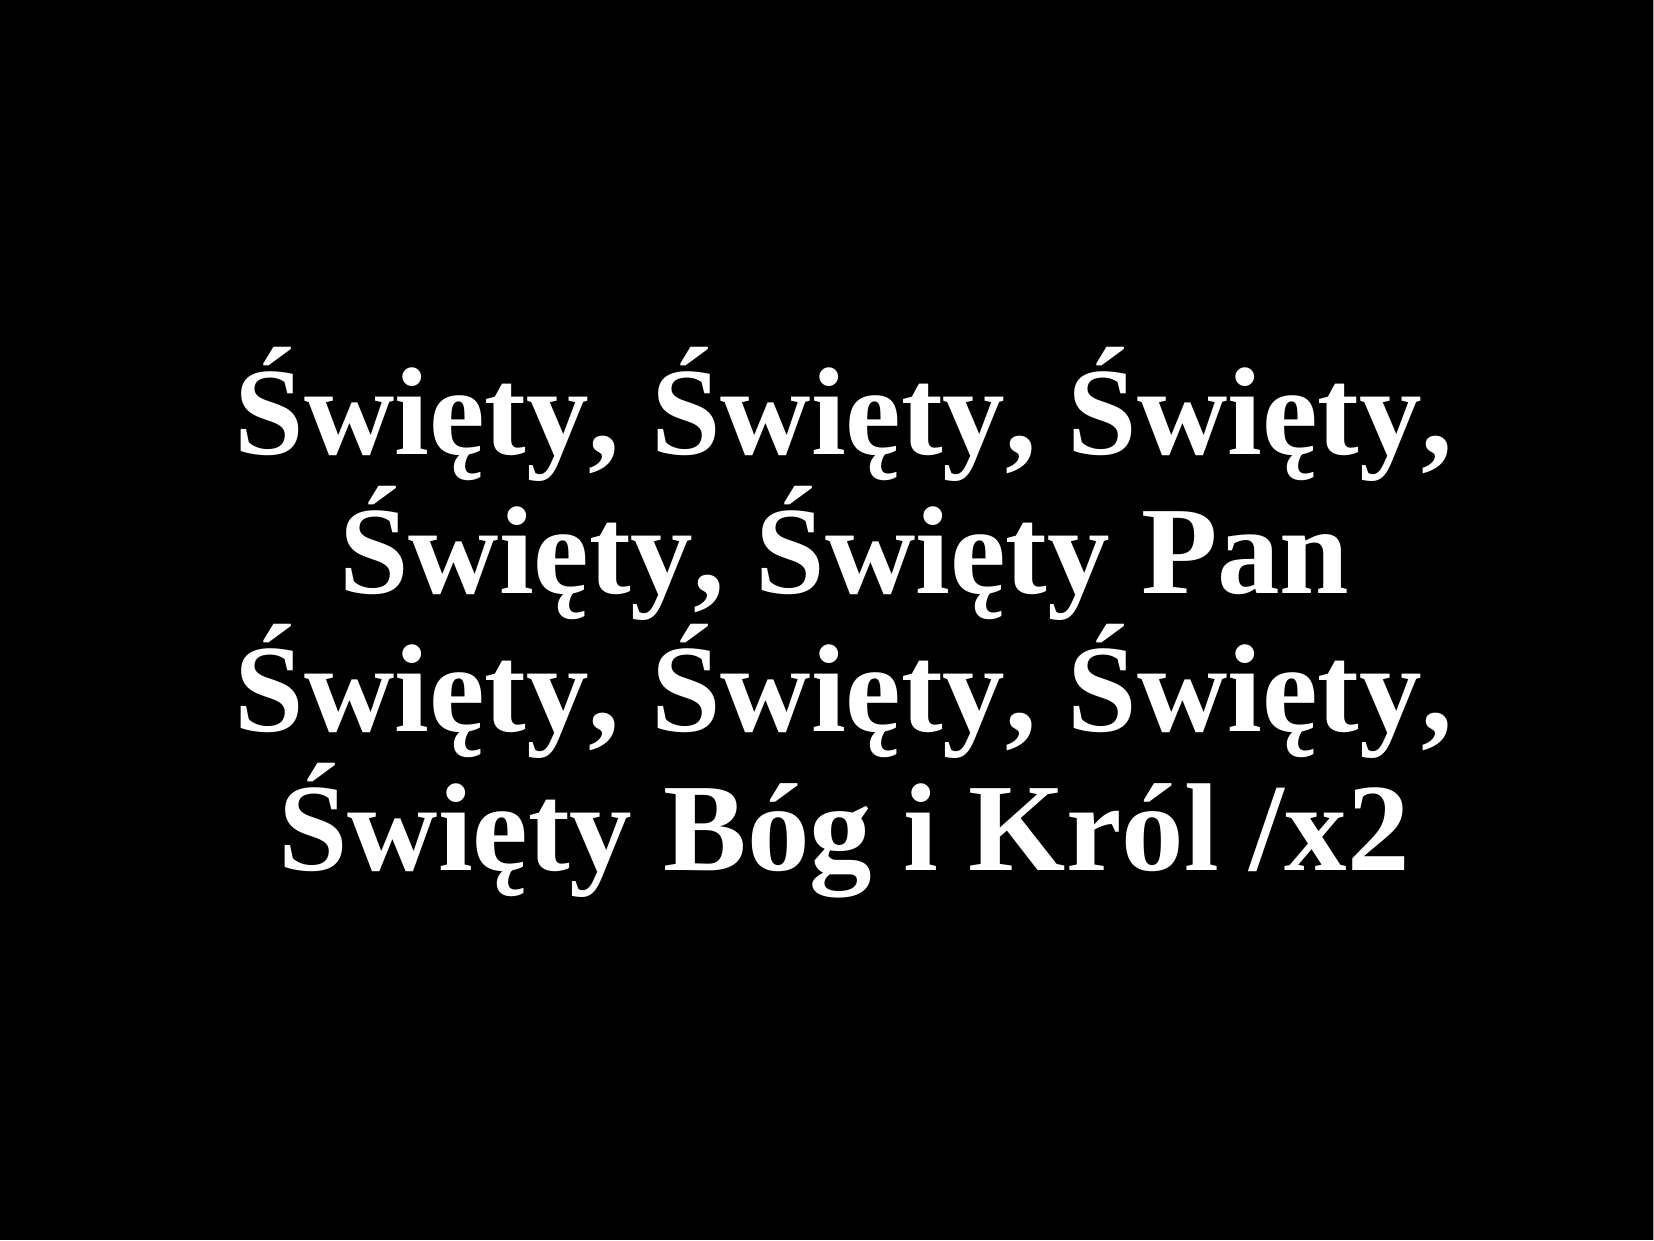

# Święty, Święty, Święty,
Święty, Święty Pan
Święty, Święty, Święty,
Święty Bóg i Król /x2